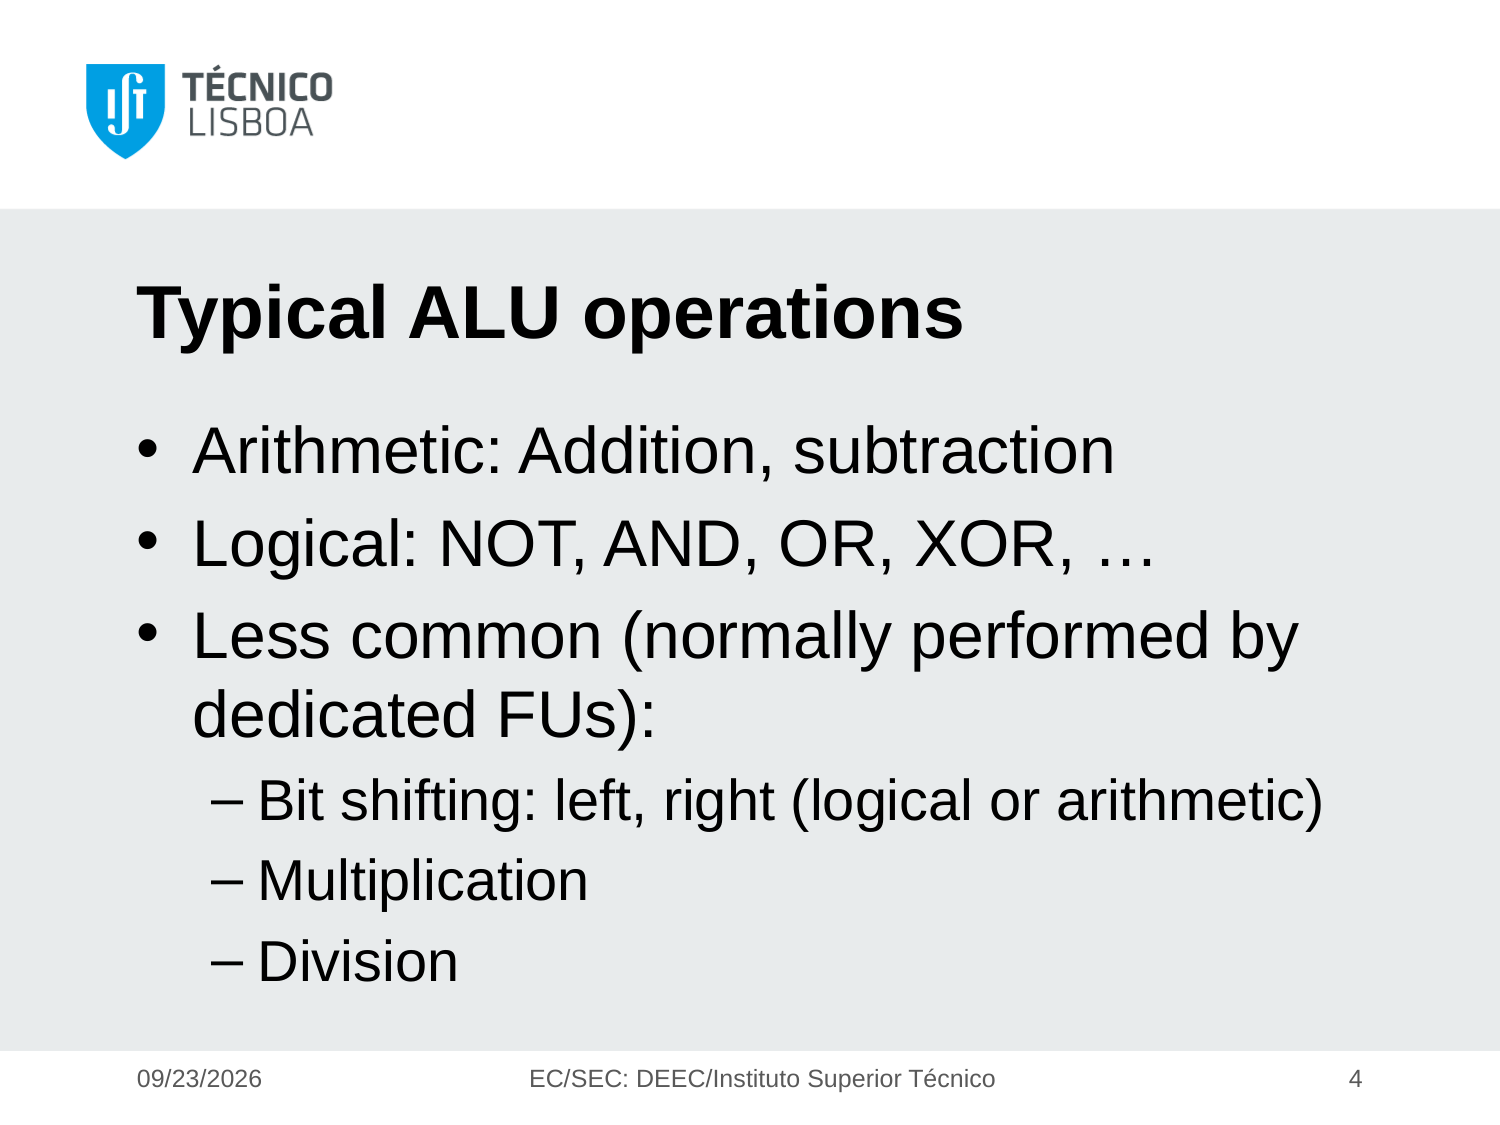

# Typical ALU operations
Arithmetic: Addition, subtraction
Logical: NOT, AND, OR, XOR, …
Less common (normally performed by dedicated FUs):
Bit shifting: left, right (logical or arithmetic)
Multiplication
Division
EC/SEC: DEEC/Instituto Superior Técnico